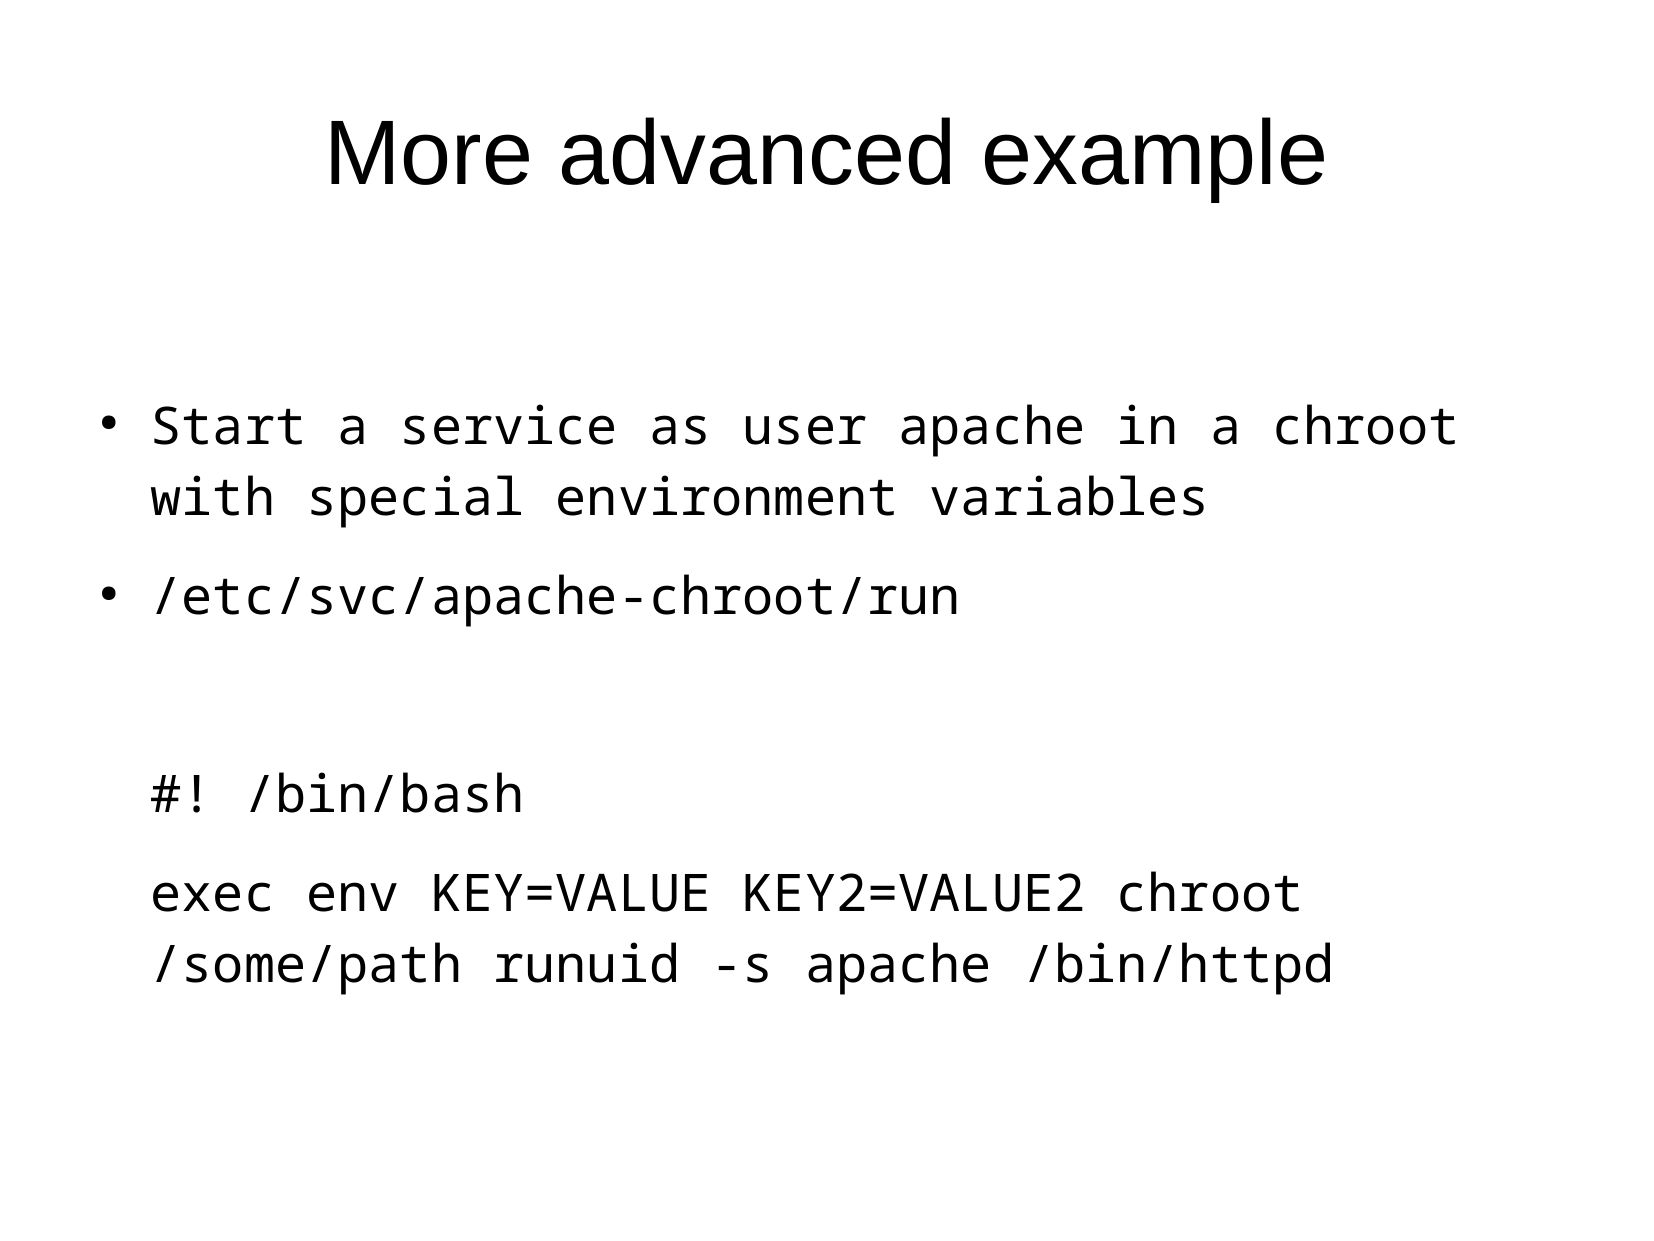

# More advanced example
Start a service as user apache in a chroot with special environment variables
/etc/svc/apache-chroot/run
#! /bin/bash
exec env KEY=VALUE KEY2=VALUE2 chroot /some/path runuid -s apache /bin/httpd